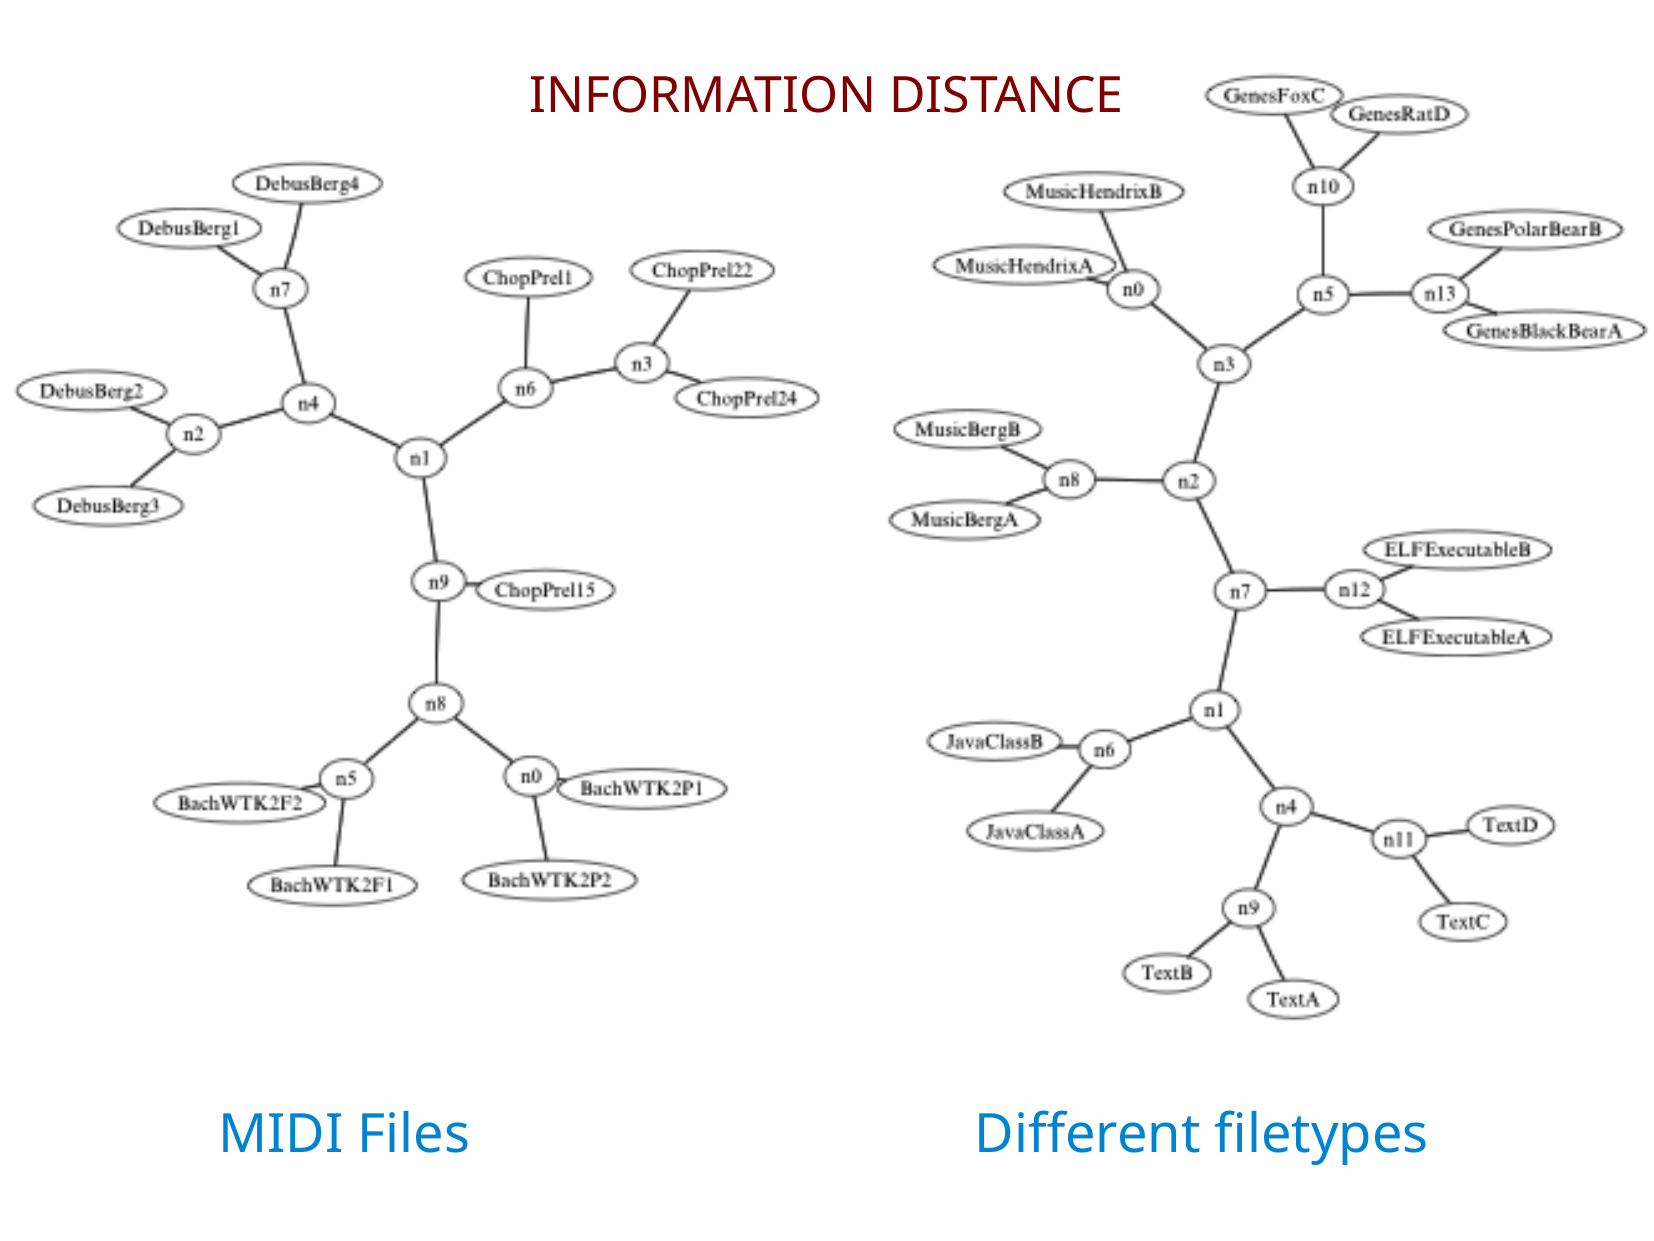

# INFORMATION DISTANCE
MIDI Files
Different filetypes